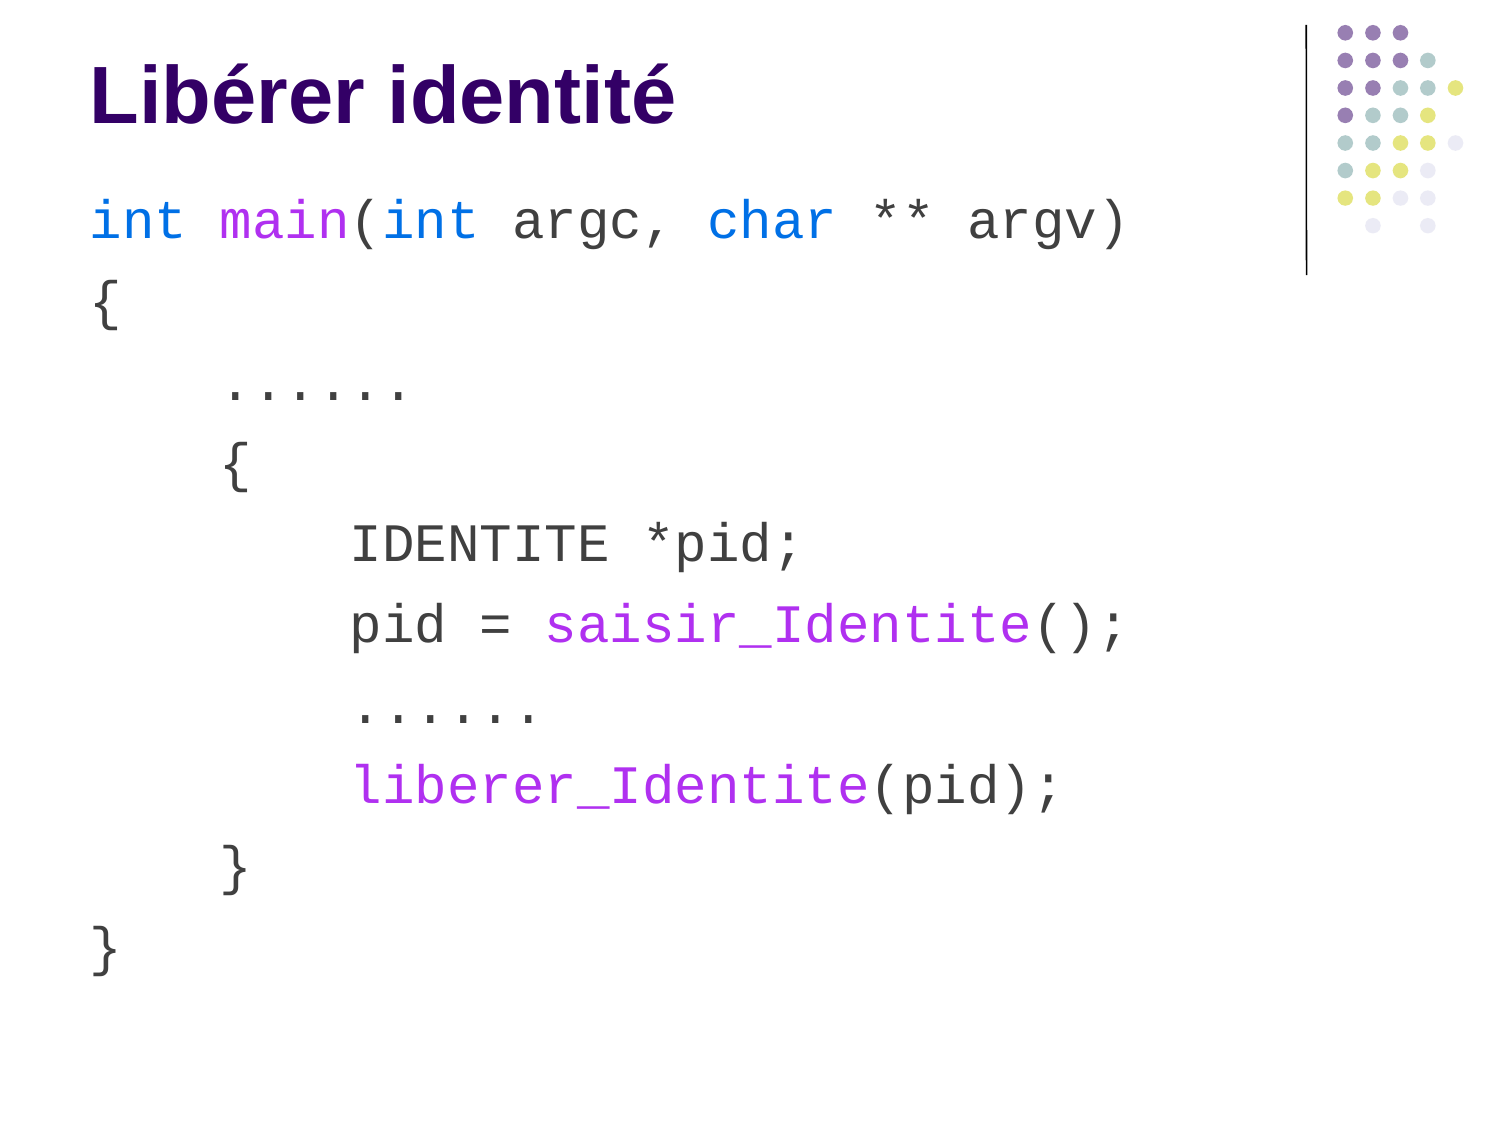

# Libérer identité
int main(int argc, char ** argv)
{
 ......
 {
 IDENTITE *pid;
 pid = saisir_Identite();
 ......
 liberer_Identite(pid);
 }
}